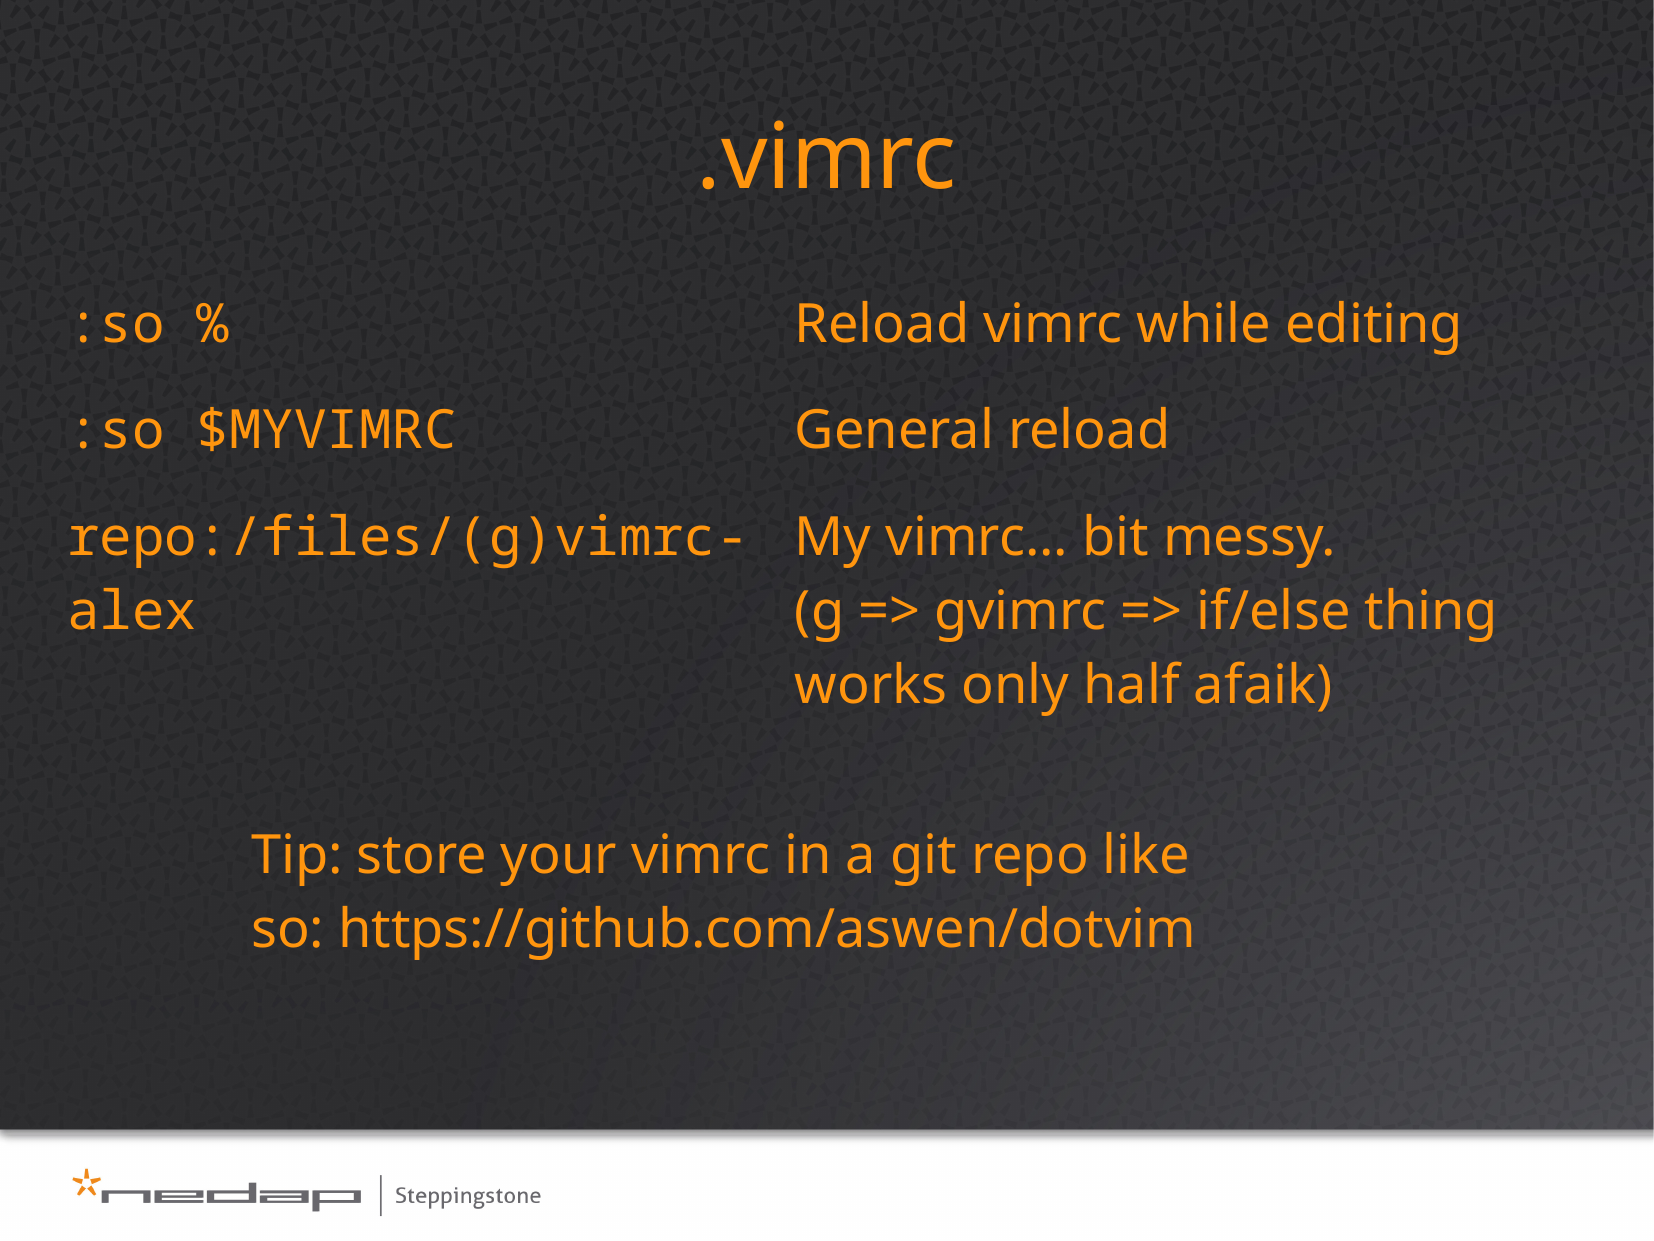

# .vimrc
| :so % | Reload vimrc while editing |
| --- | --- |
| :so $MYVIMRC | General reload |
| repo:/files/(g)vimrc-alex | My vimrc... bit messy. (g => gvimrc => if/else thing works only half afaik) |
Tip: store your vimrc in a git repo like so: https://github.com/aswen/dotvim